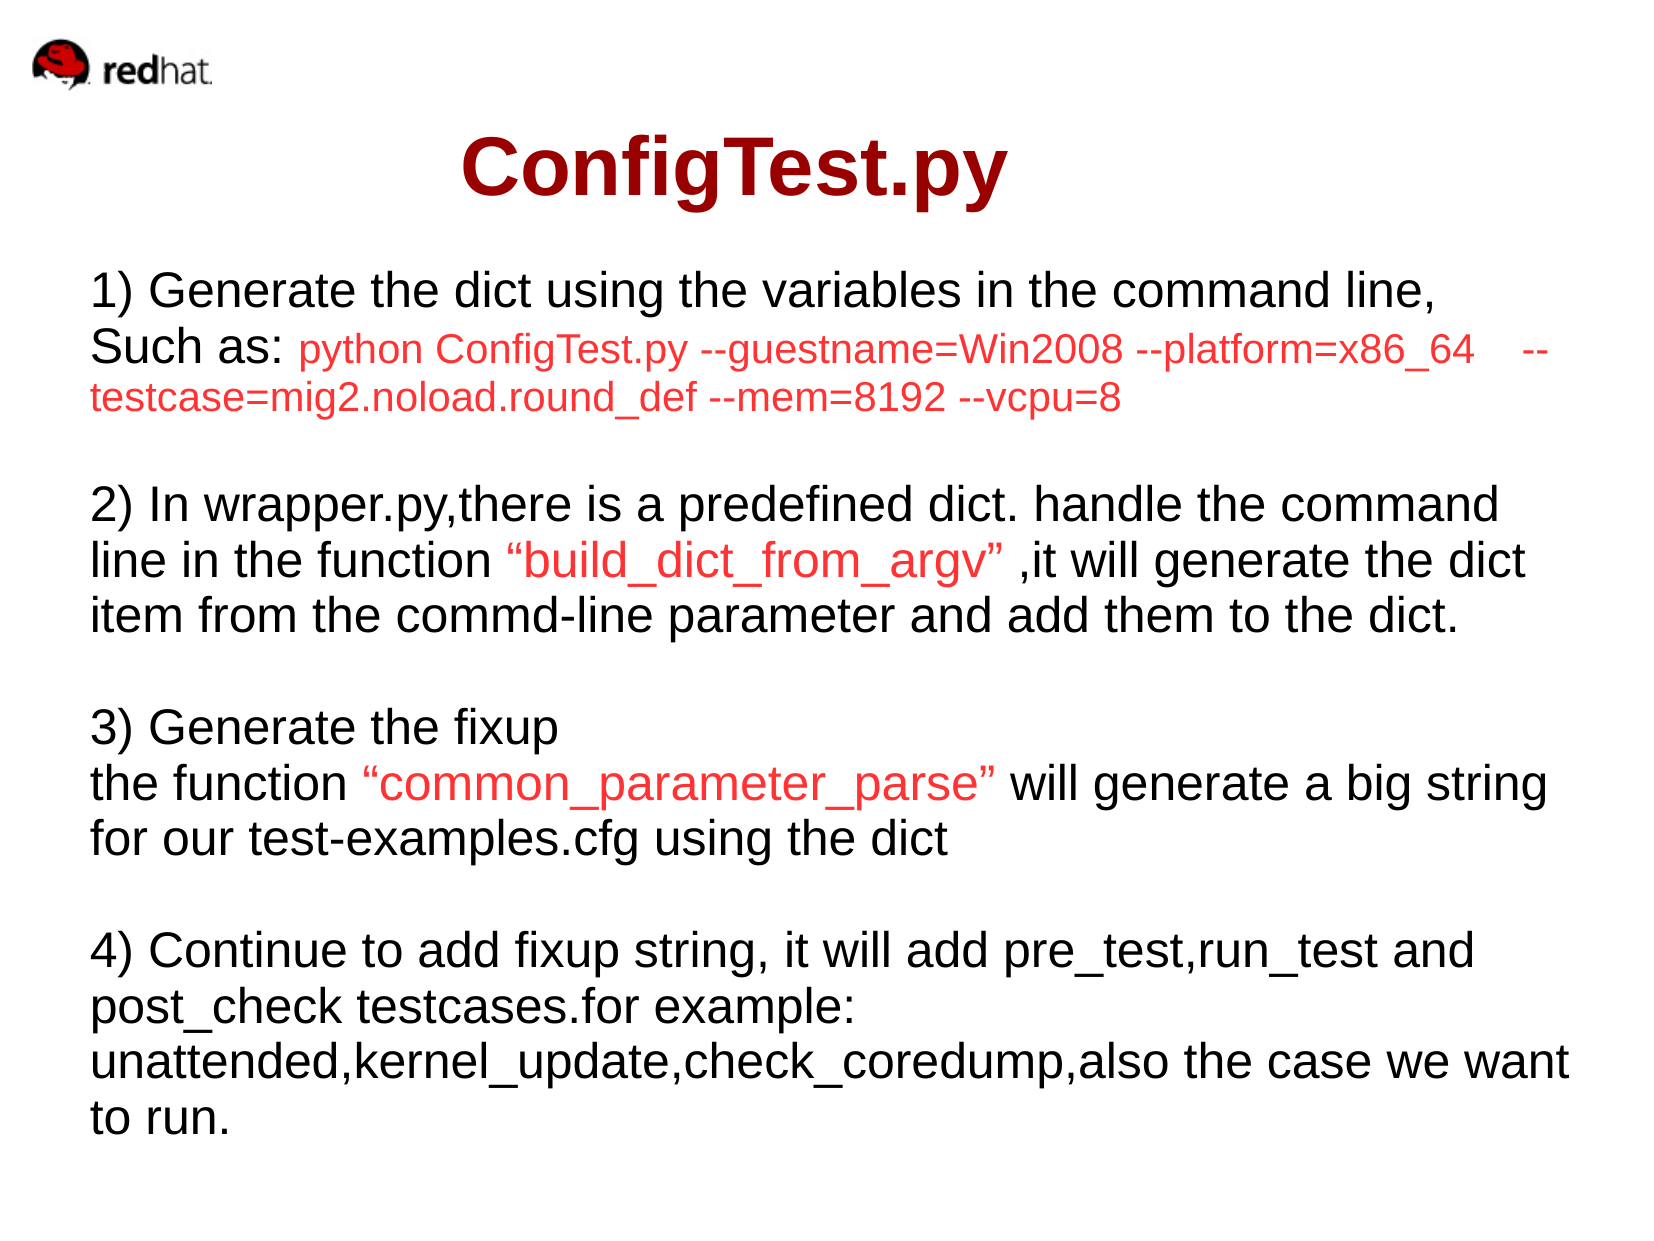

ConfigTest.py
1) Generate the dict using the variables in the command line,
Such as: python ConfigTest.py --guestname=Win2008 --platform=x86_64 --testcase=mig2.noload.round_def --mem=8192 --vcpu=8
2) In wrapper.py,there is a predefined dict. handle the command line in the function “build_dict_from_argv” ,it will generate the dict item from the commd-line parameter and add them to the dict.
3) Generate the fixup
the function “common_parameter_parse” will generate a big string for our test-examples.cfg using the dict
4) Continue to add fixup string, it will add pre_test,run_test and post_check testcases.for example: unattended,kernel_update,check_coredump,also the case we want to run.